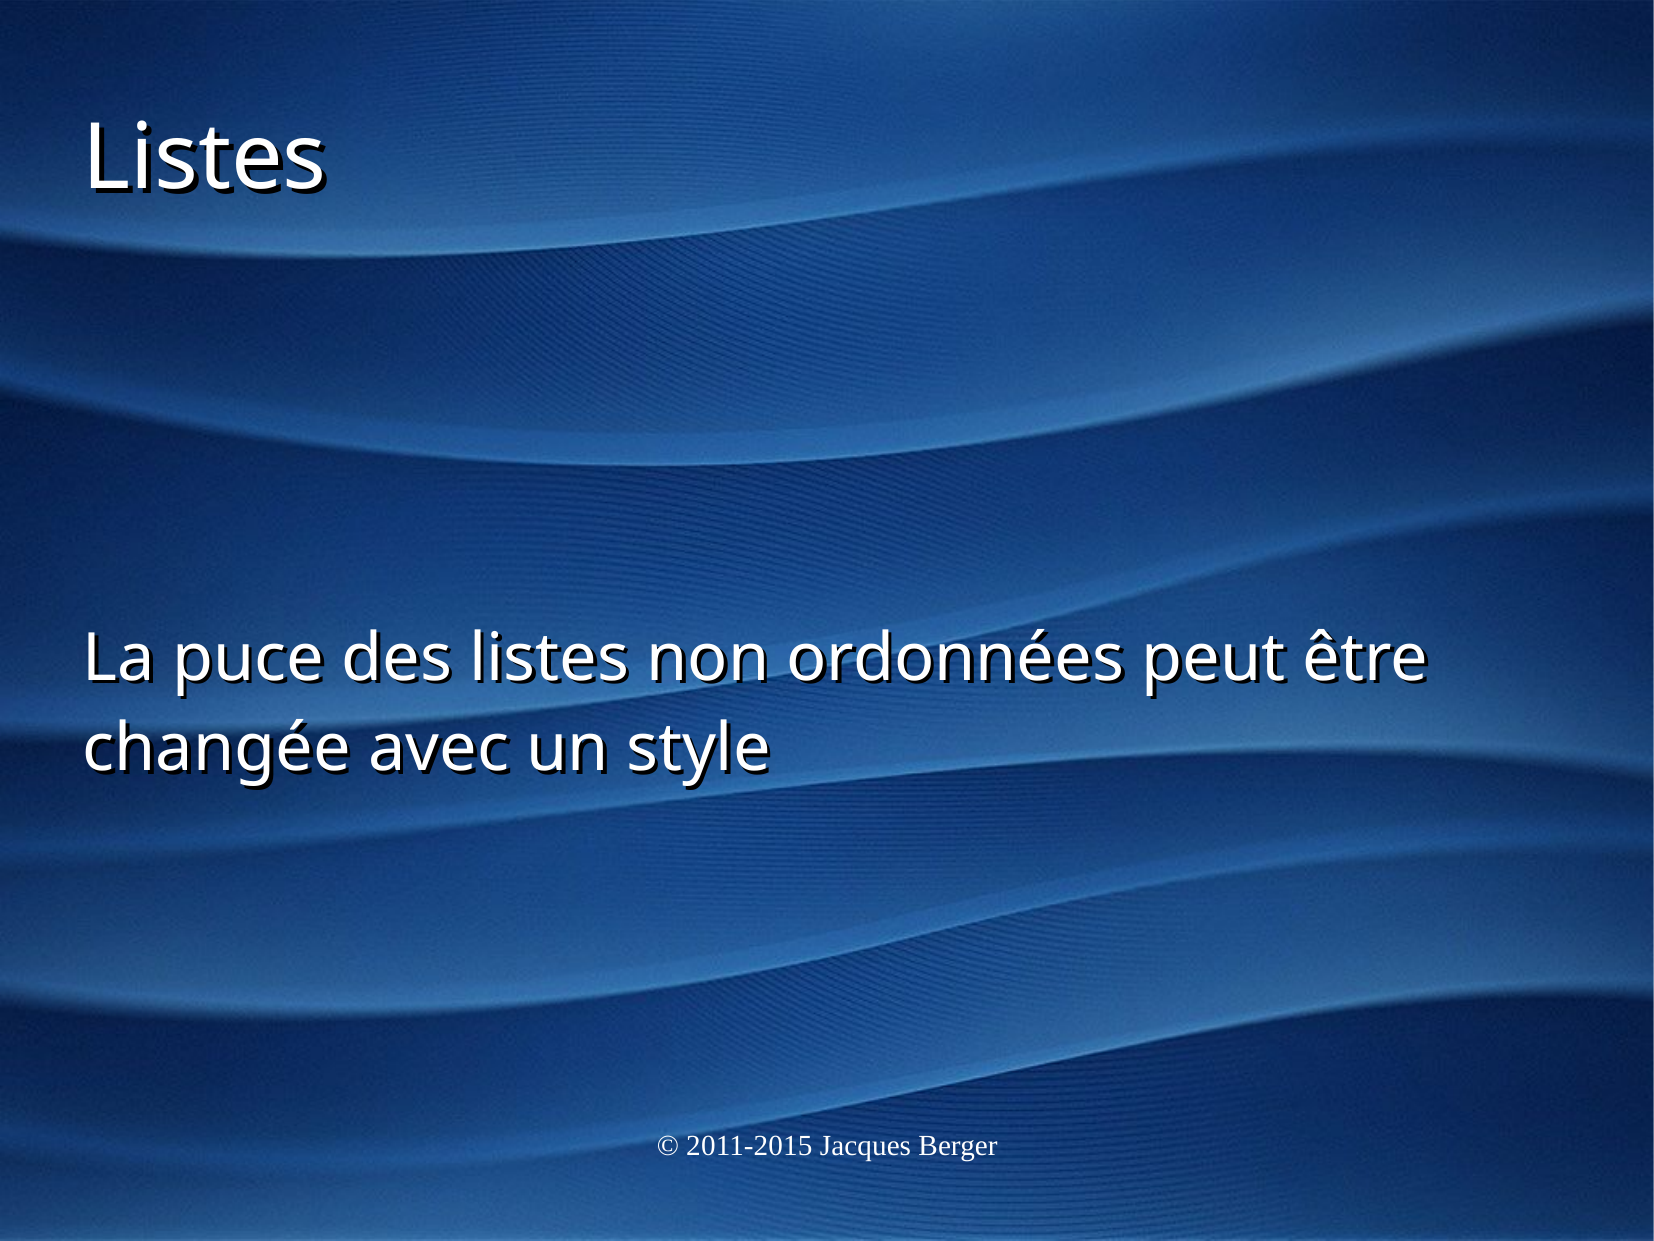

# Listes
La puce des listes non ordonnées peut être changée avec un style
© 2011-2015 Jacques Berger